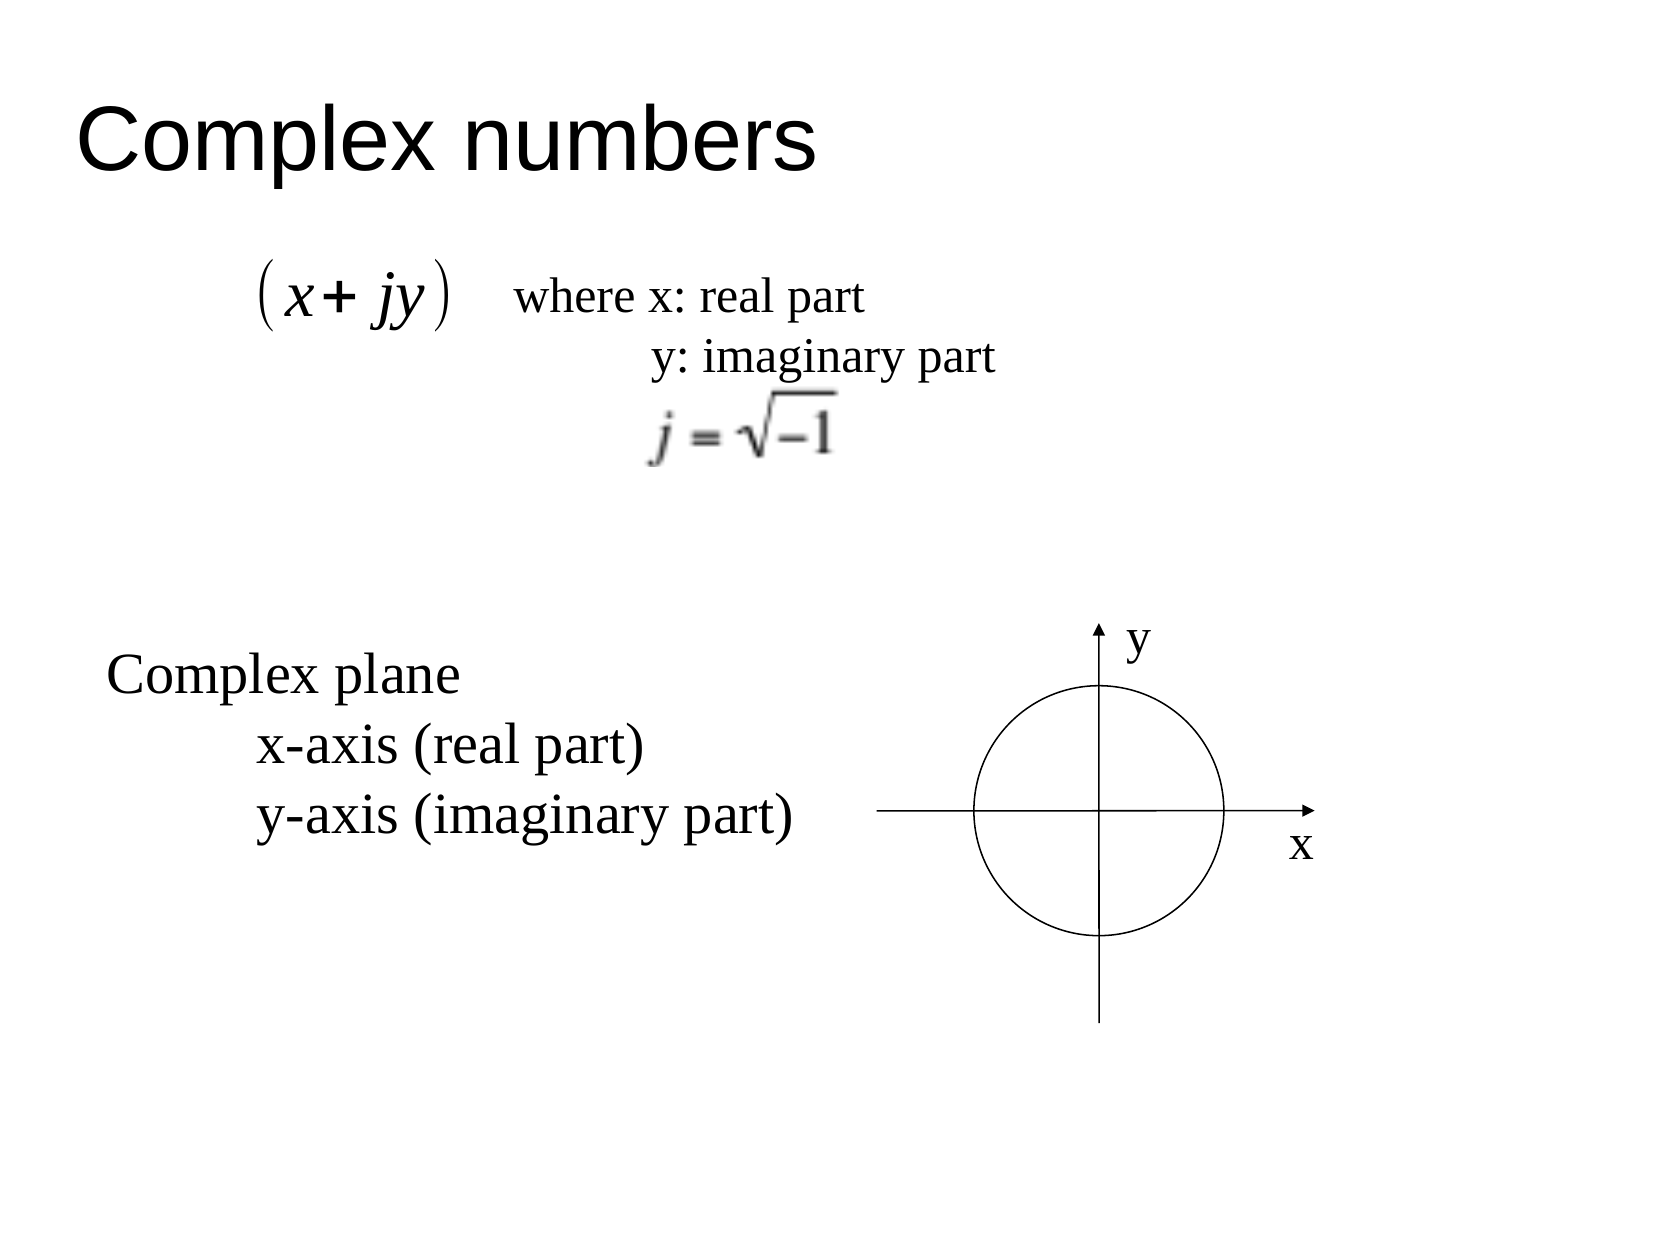

# Complex numbers
where x: real part
	 y: imaginary part
y
Complex plane
	x-axis (real part)
	y-axis (imaginary part)
x